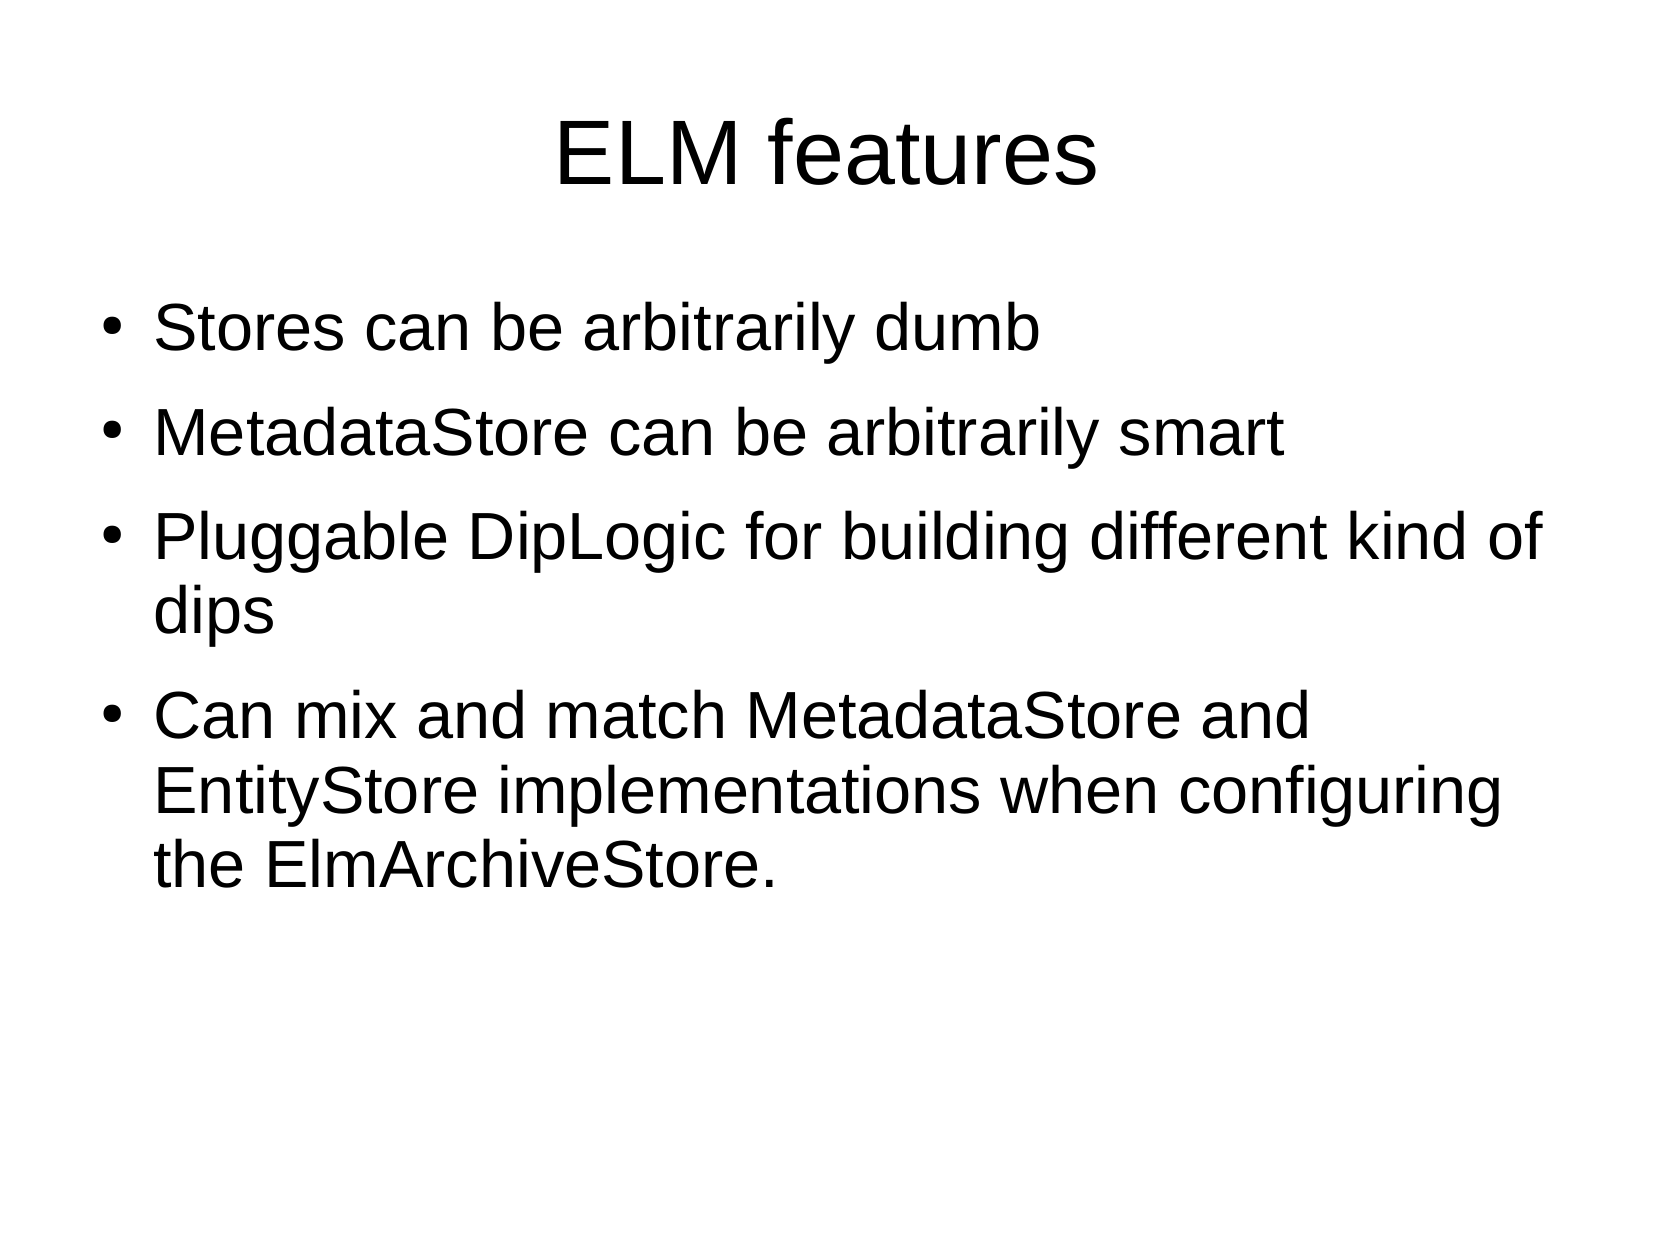

# ELM features
Stores can be arbitrarily dumb
MetadataStore can be arbitrarily smart
Pluggable DipLogic for building different kind of dips
Can mix and match MetadataStore and EntityStore implementations when configuring the ElmArchiveStore.